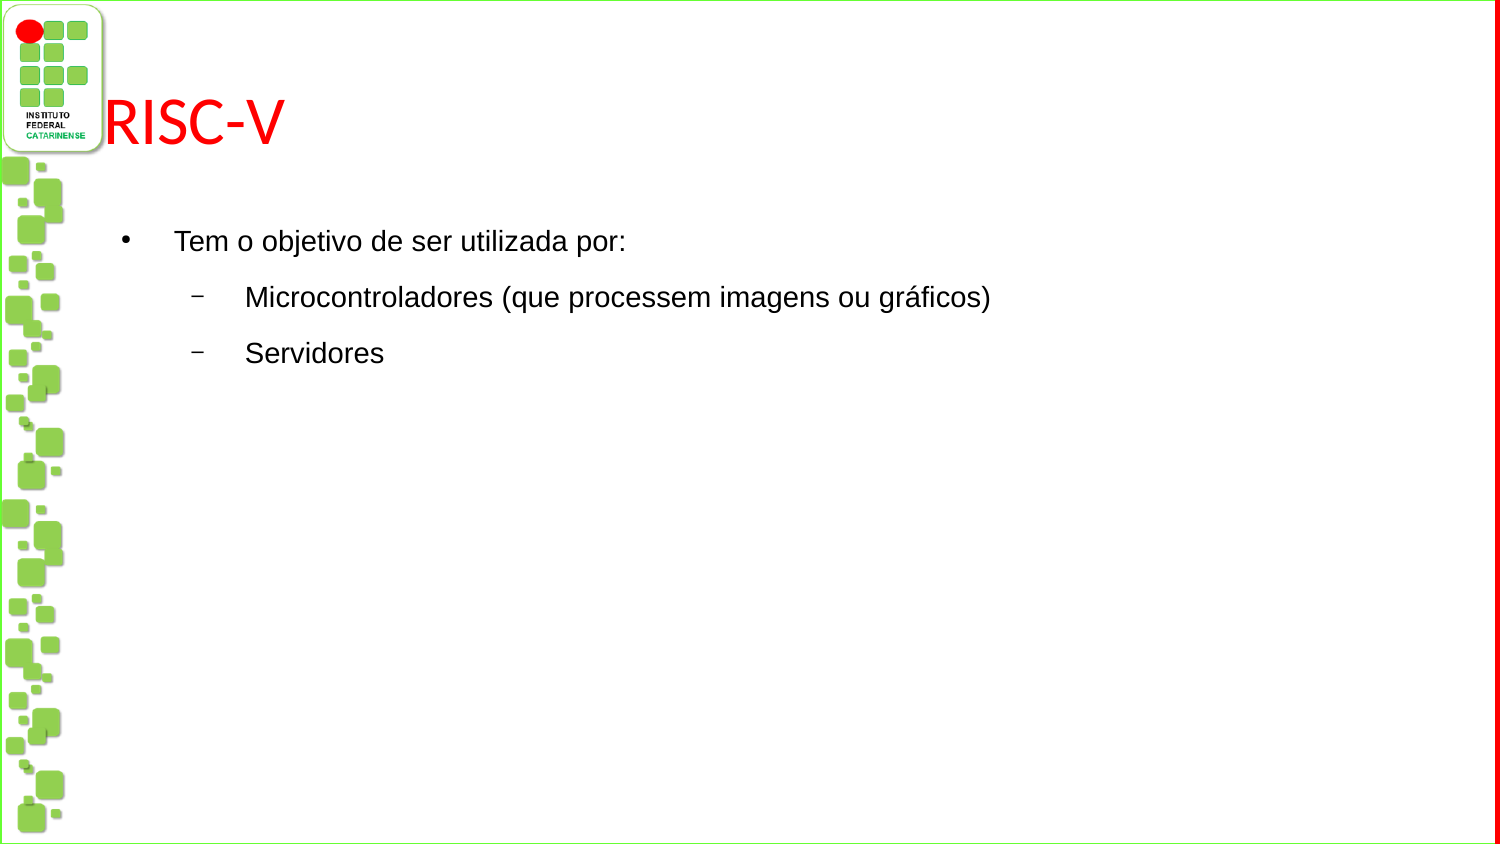

# RISC-V
Tem o objetivo de ser utilizada por:
Microcontroladores (que processem imagens ou gráficos)
Servidores